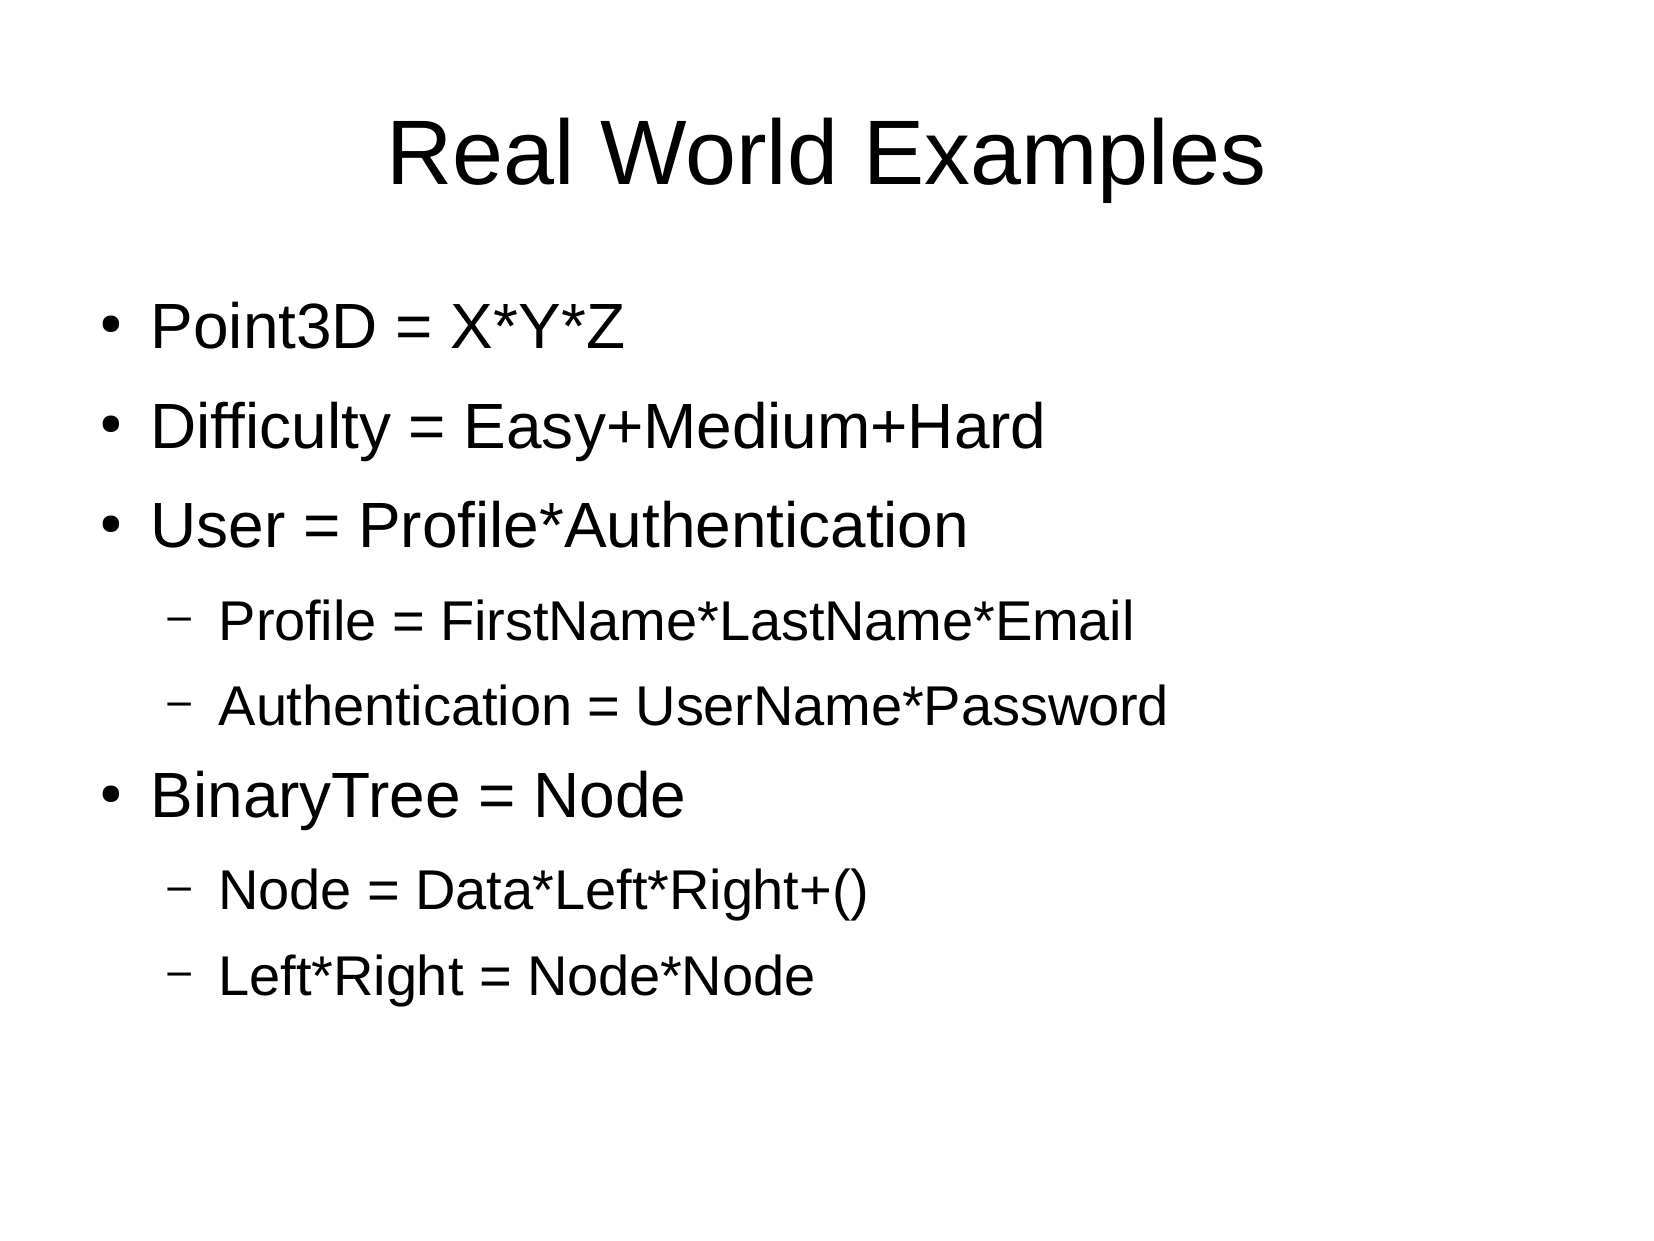

# Real World Examples
Point3D = X*Y*Z
Difficulty = Easy+Medium+Hard
User = Profile*Authentication
Profile = FirstName*LastName*Email
Authentication = UserName*Password
BinaryTree = Node
Node = Data*Left*Right+()
Left*Right = Node*Node